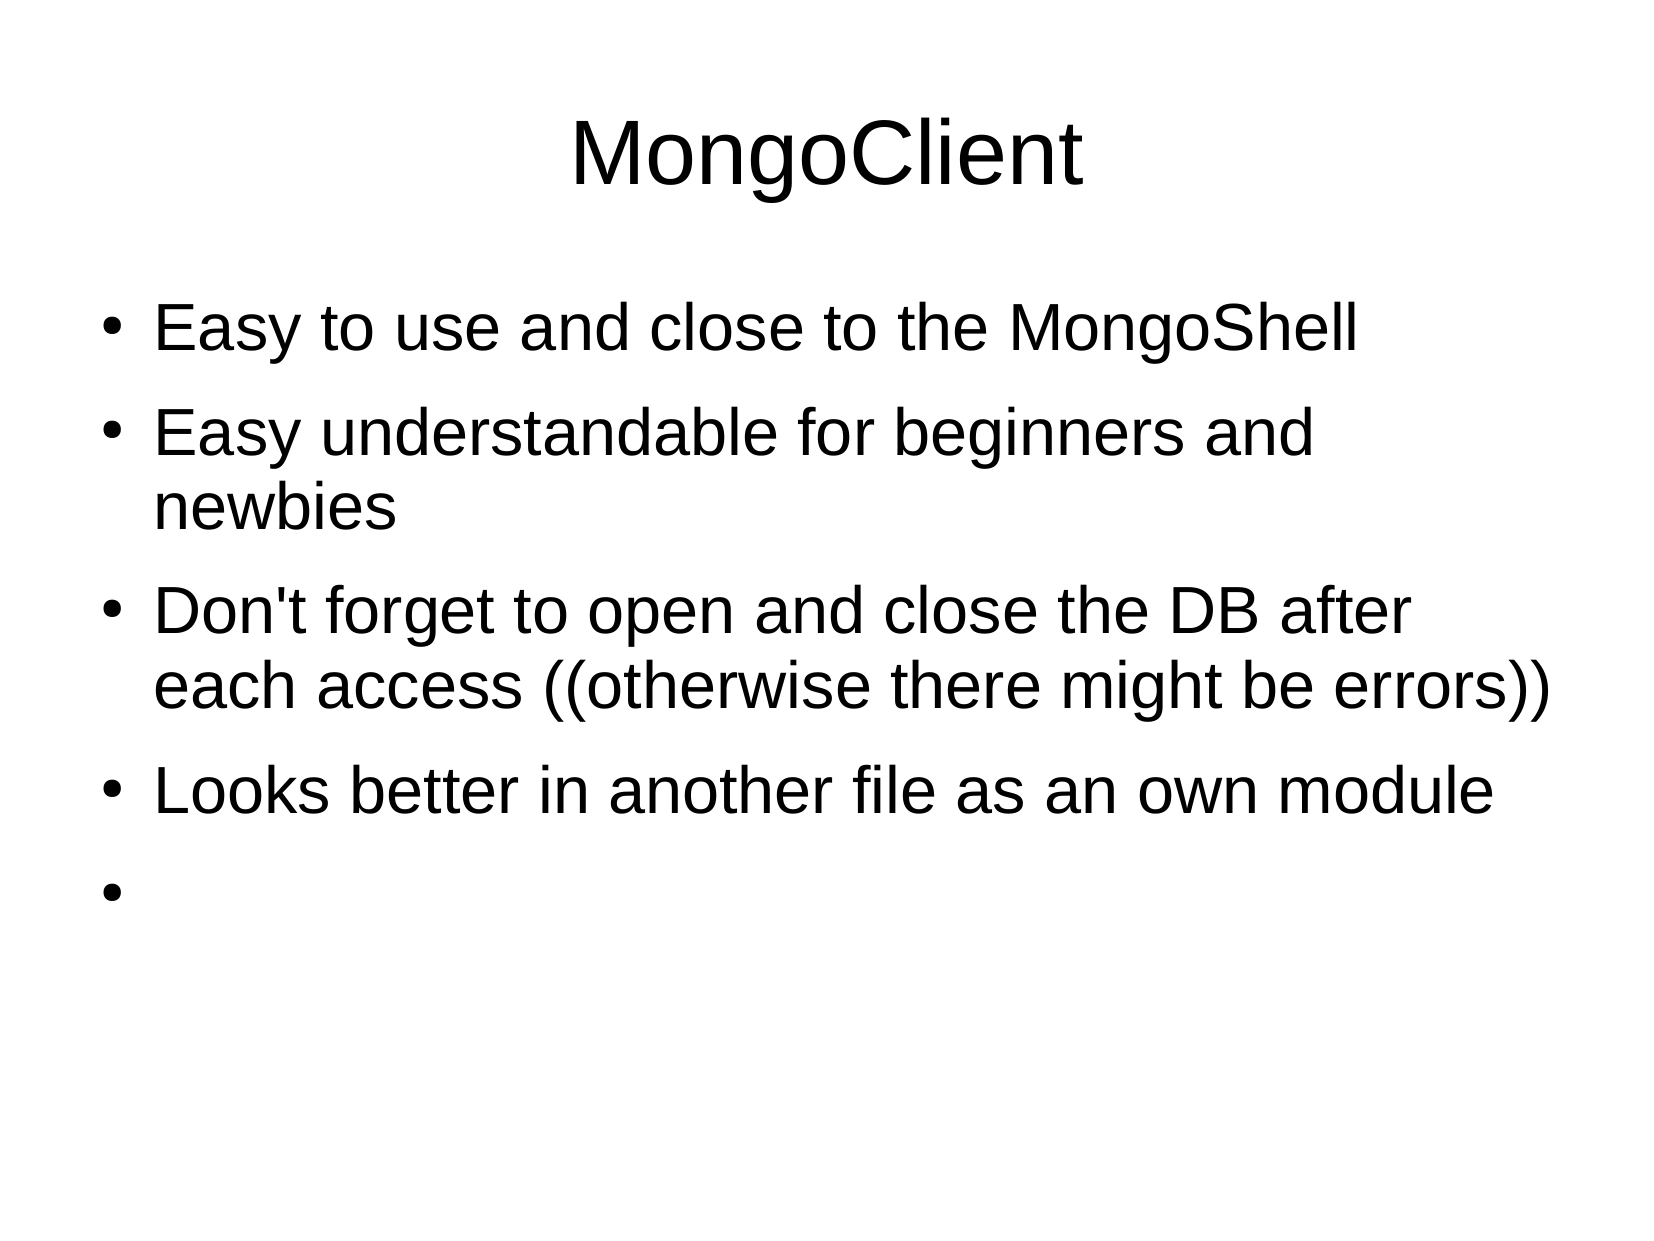

# MongoClient
Easy to use and close to the MongoShell
Easy understandable for beginners and newbies
Don't forget to open and close the DB after each access ((otherwise there might be errors))
Looks better in another file as an own module